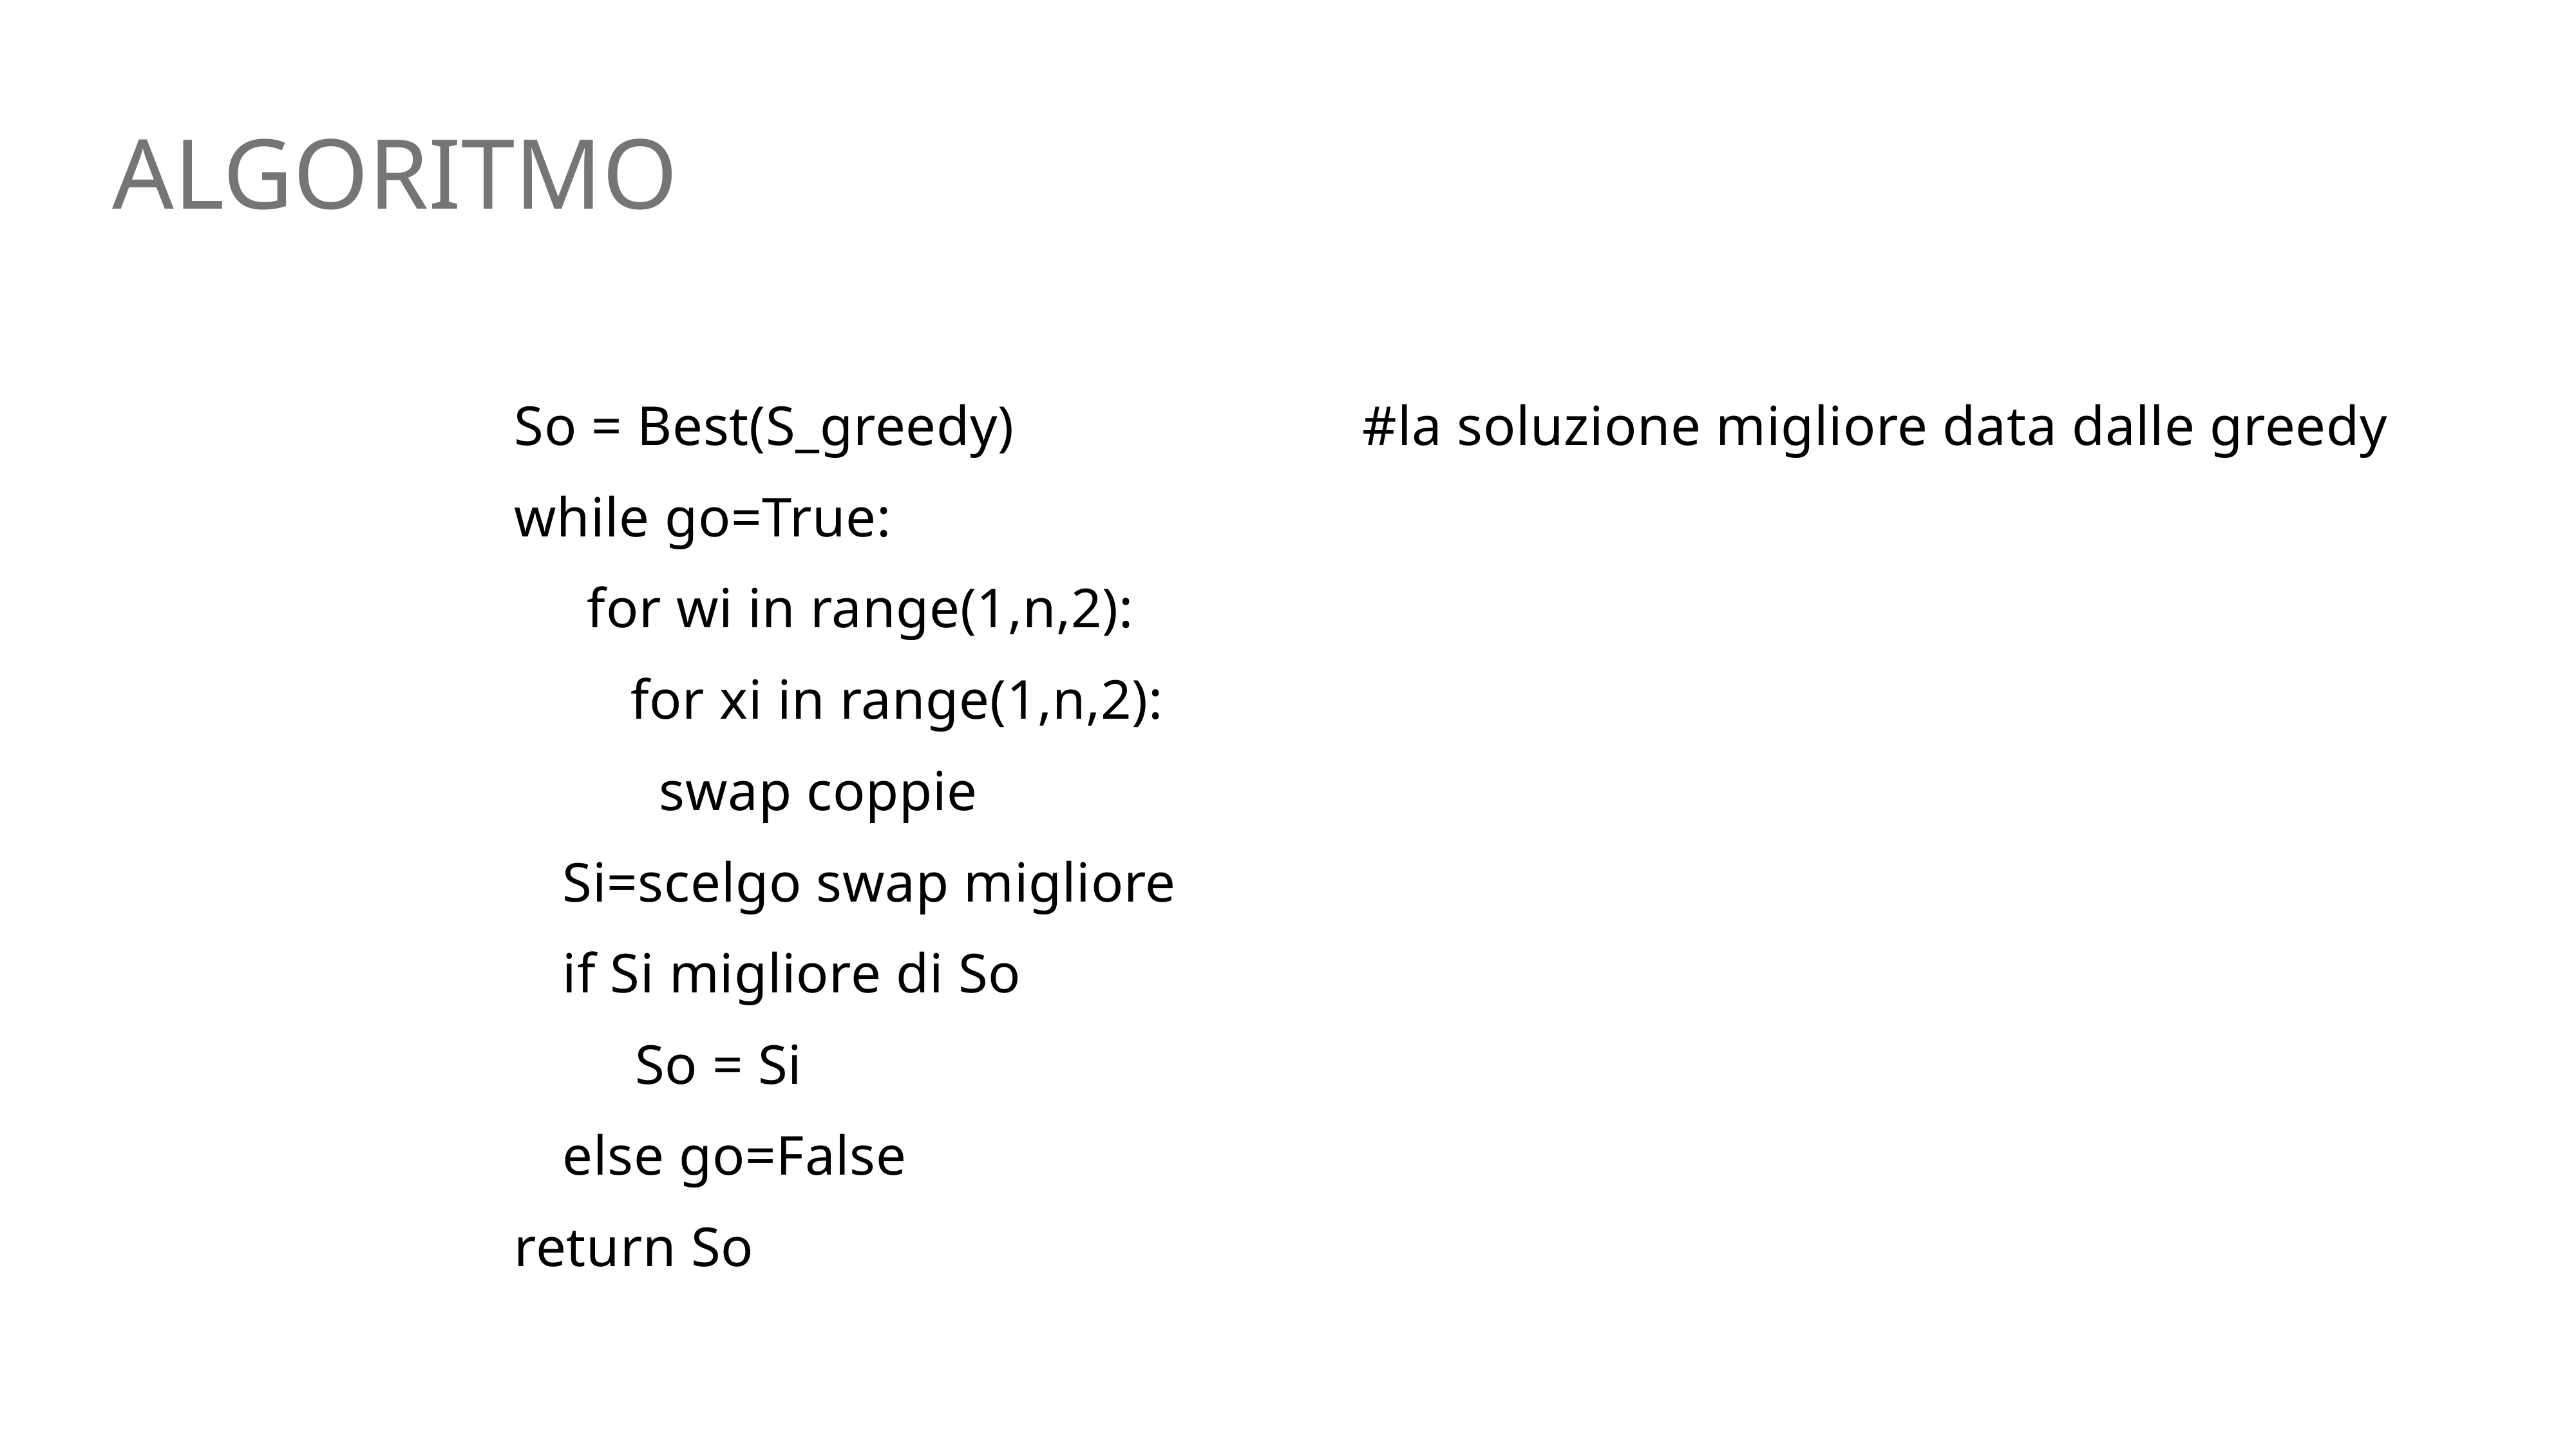

algoritmo
#
So = Best(S_greedy) #la soluzione migliore data dalle greedy
while go=True:
 for wi in range(1,n,2):
 for xi in range(1,n,2):
swap coppie
Si=scelgo swap migliore
if Si migliore di So
So = Si
else go=False
return So